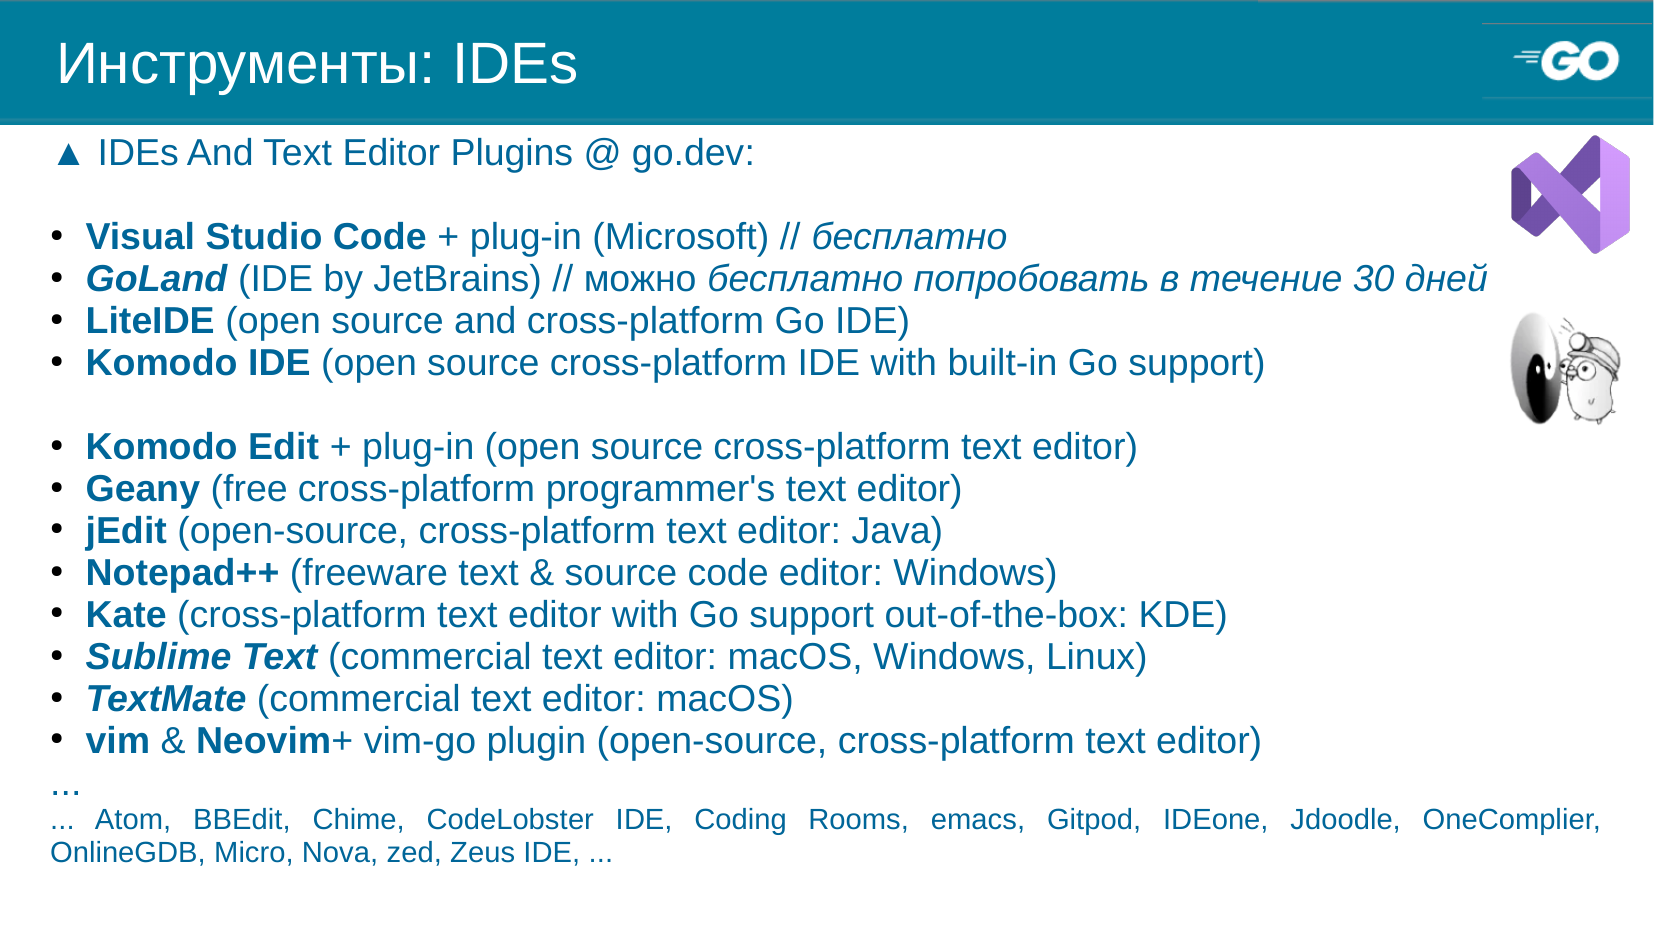

Инструменты: IDEs
▲ IDEs And Text Editor Plugins @ go.dev:
Visual Studio Code + plug-in (Microsoft) // бесплатно
GoLand (IDE by JetBrains) // можно бесплатно попробовать в течение 30 дней
LiteIDE (open source and cross-platform Go IDE)
Komodo IDE (open source cross-platform IDE with built-in Go support)
Komodo Edit + plug-in (open source cross-platform text editor)
Geany (free cross-platform programmer's text editor)
jEdit (open-source, cross-platform text editor: Java)
Notepad++ (freeware text & source code editor: Windows)
Kate (cross-platform text editor with Go support out-of-the-box: KDE)
Sublime Text (commercial text editor: macOS, Windows, Linux)
TextMate (commercial text editor: macOS)
vim & Neovim+ vim-go plugin (open-source, cross-platform text editor)
...
... Atom, BBEdit, Chime, CodeLobster IDE, Coding Rooms, emacs, Gitpod, IDEone, Jdoodle, OneComplier, OnlineGDB, Micro, Nova, zed, Zeus IDE, ...